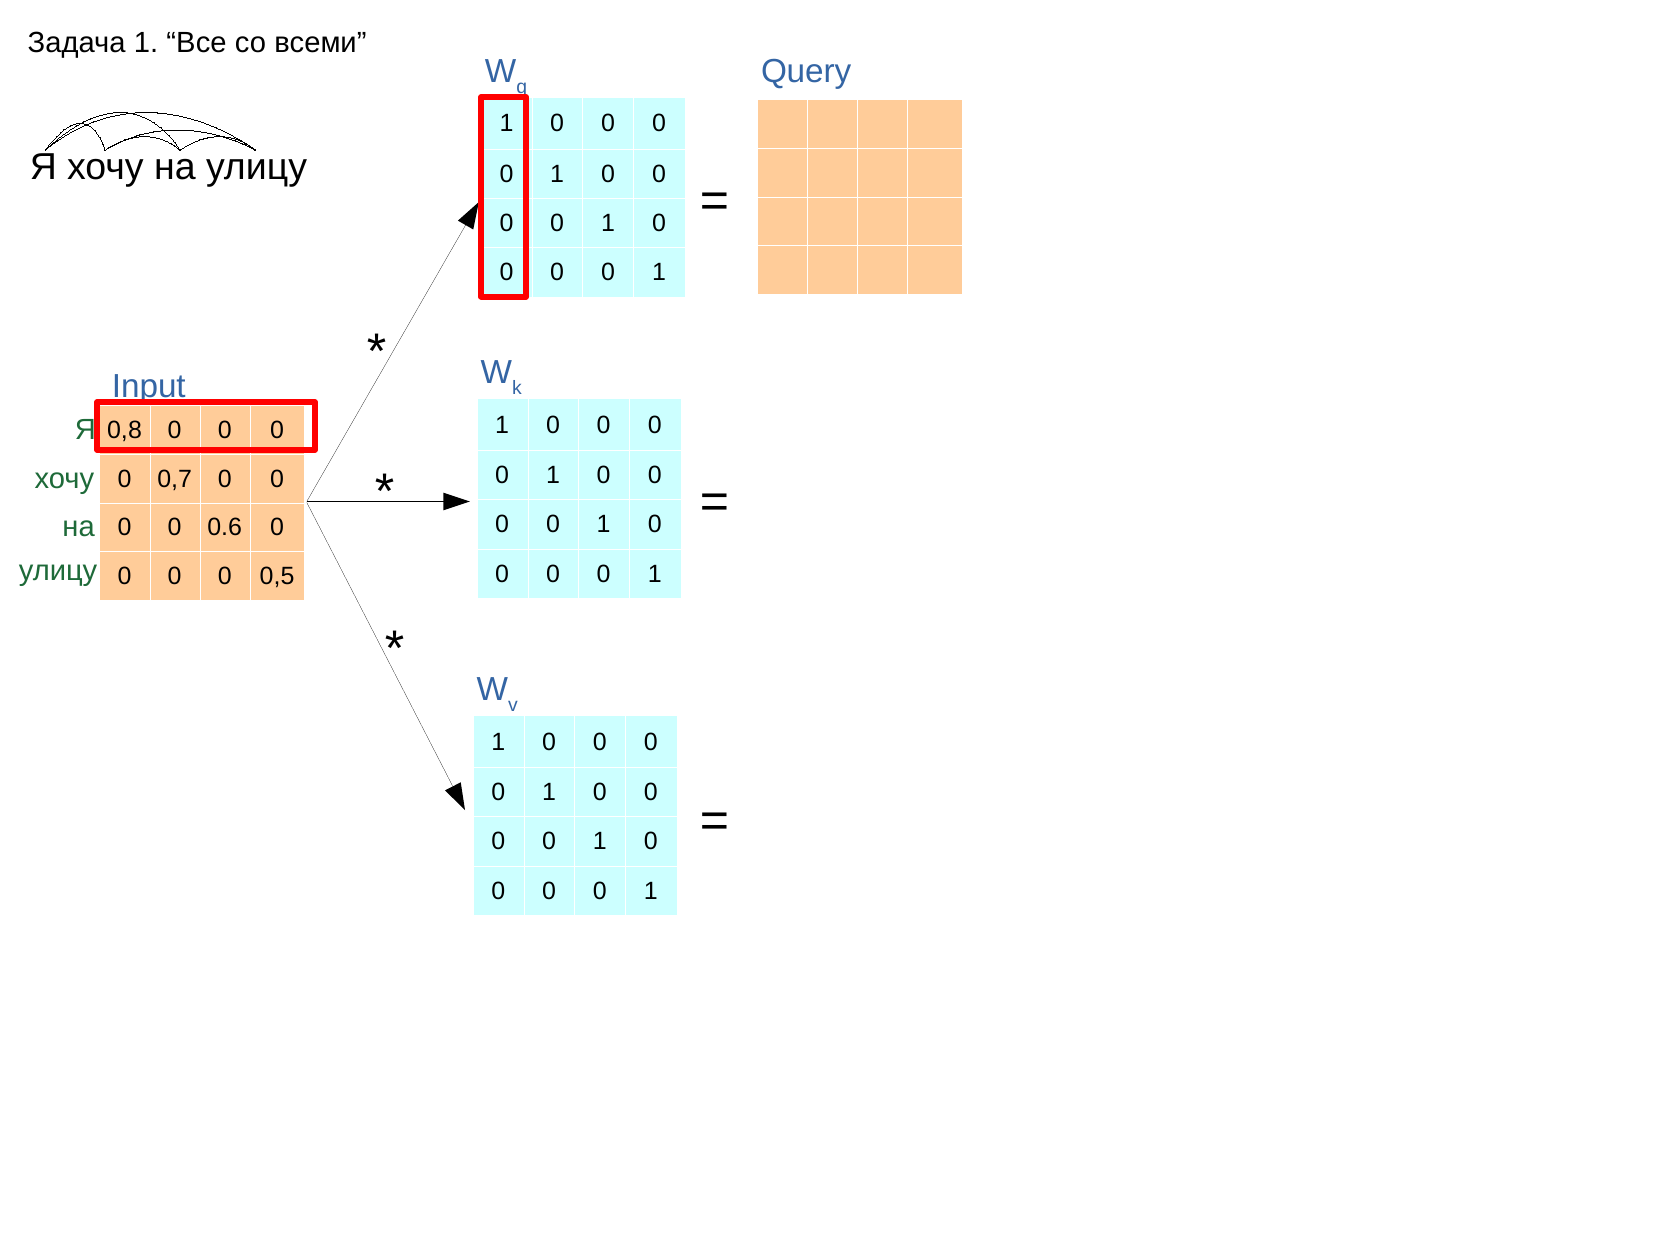

Задача 1. “Все со всеми”
Query
Wq
| 1 | 0 | 0 | 0 |
| --- | --- | --- | --- |
| 0 | 1 | 0 | 0 |
| 0 | 0 | 1 | 0 |
| 0 | 0 | 0 | 1 |
| | | | |
| --- | --- | --- | --- |
| | | | |
| | | | |
| | | | |
Я хочу на улицу
=
=
*
Wk
Input
| 1 | 0 | 0 | 0 |
| --- | --- | --- | --- |
| 0 | 1 | 0 | 0 |
| 0 | 0 | 1 | 0 |
| 0 | 0 | 0 | 1 |
| 0,8 | 0 | 0 | 0 |
| --- | --- | --- | --- |
| 0 | 0,7 | 0 | 0 |
| 0 | 0 | 0.6 | 0 |
| 0 | 0 | 0 | 0,5 |
Я
=
хочу
*
=
на
улицу
*
Wv
| 1 | 0 | 0 | 0 |
| --- | --- | --- | --- |
| 0 | 1 | 0 | 0 |
| 0 | 0 | 1 | 0 |
| 0 | 0 | 0 | 1 |
=
=